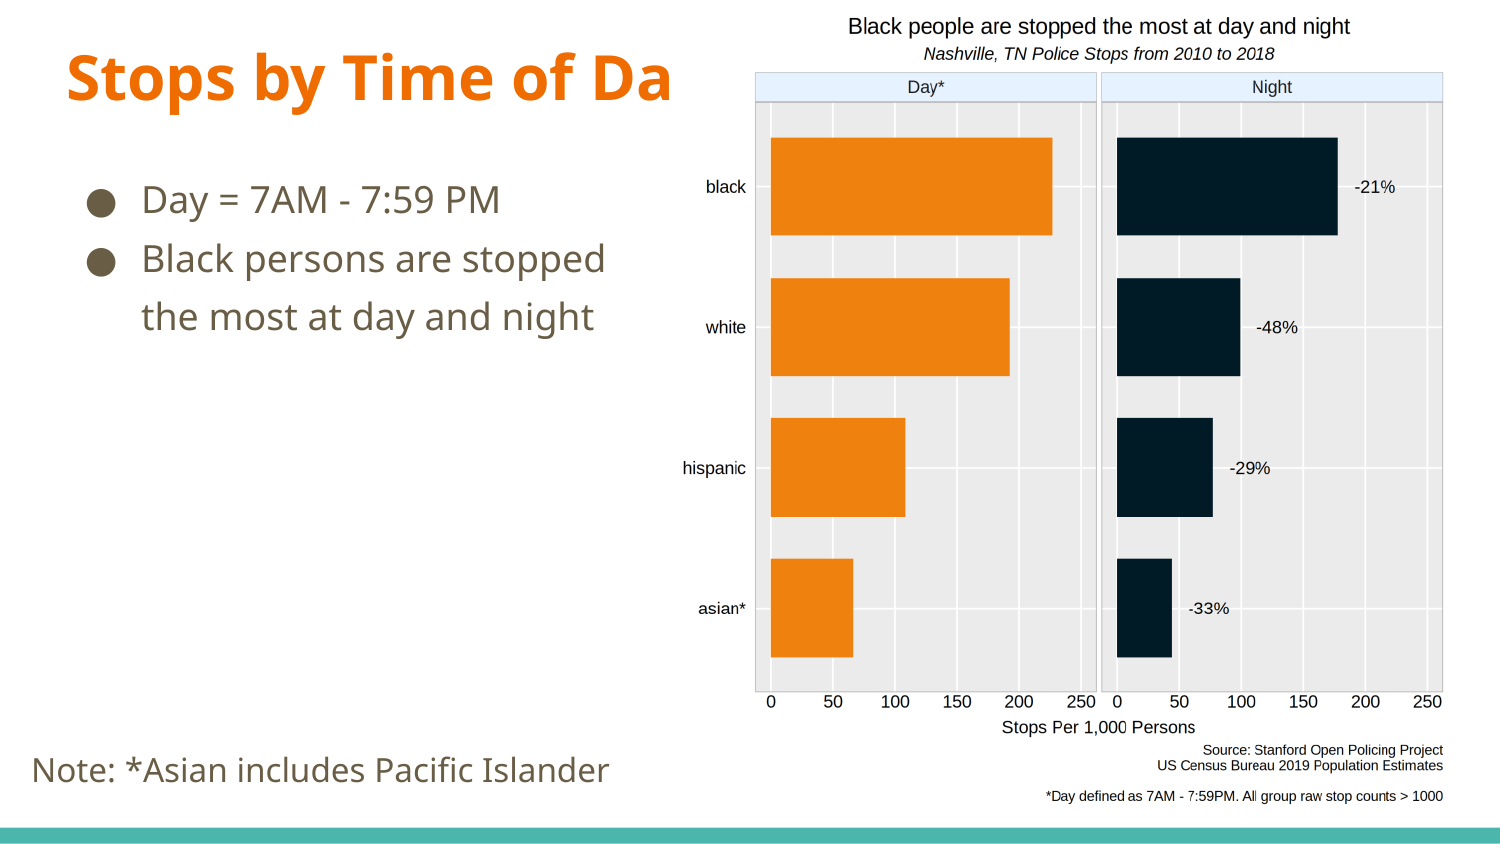

# Stops by Time of Day
Day = 7AM - 7:59 PM
Black persons are stopped the most at day and night
Note: *Asian includes Pacific Islander